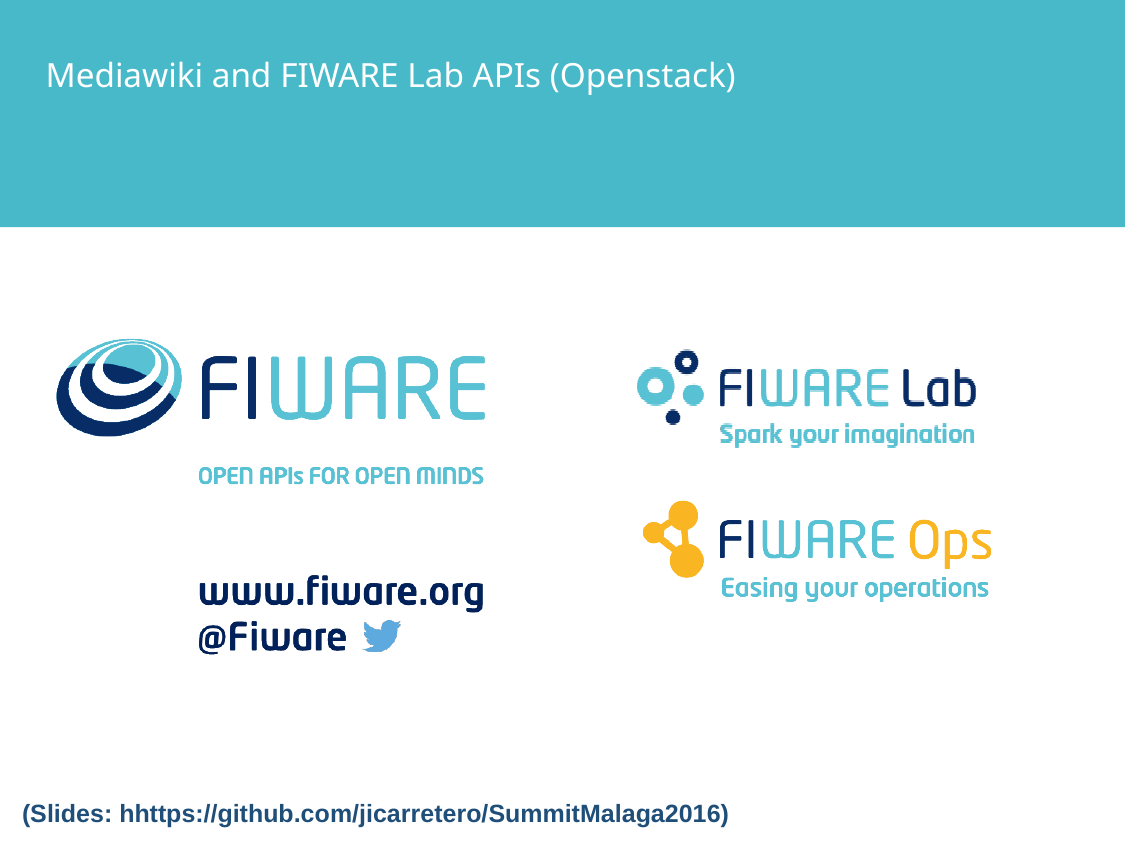

Mediawiki and FIWARE Lab APIs (Openstack)
(Slides: hhttps://github.com/jicarretero/SummitMalaga2016)